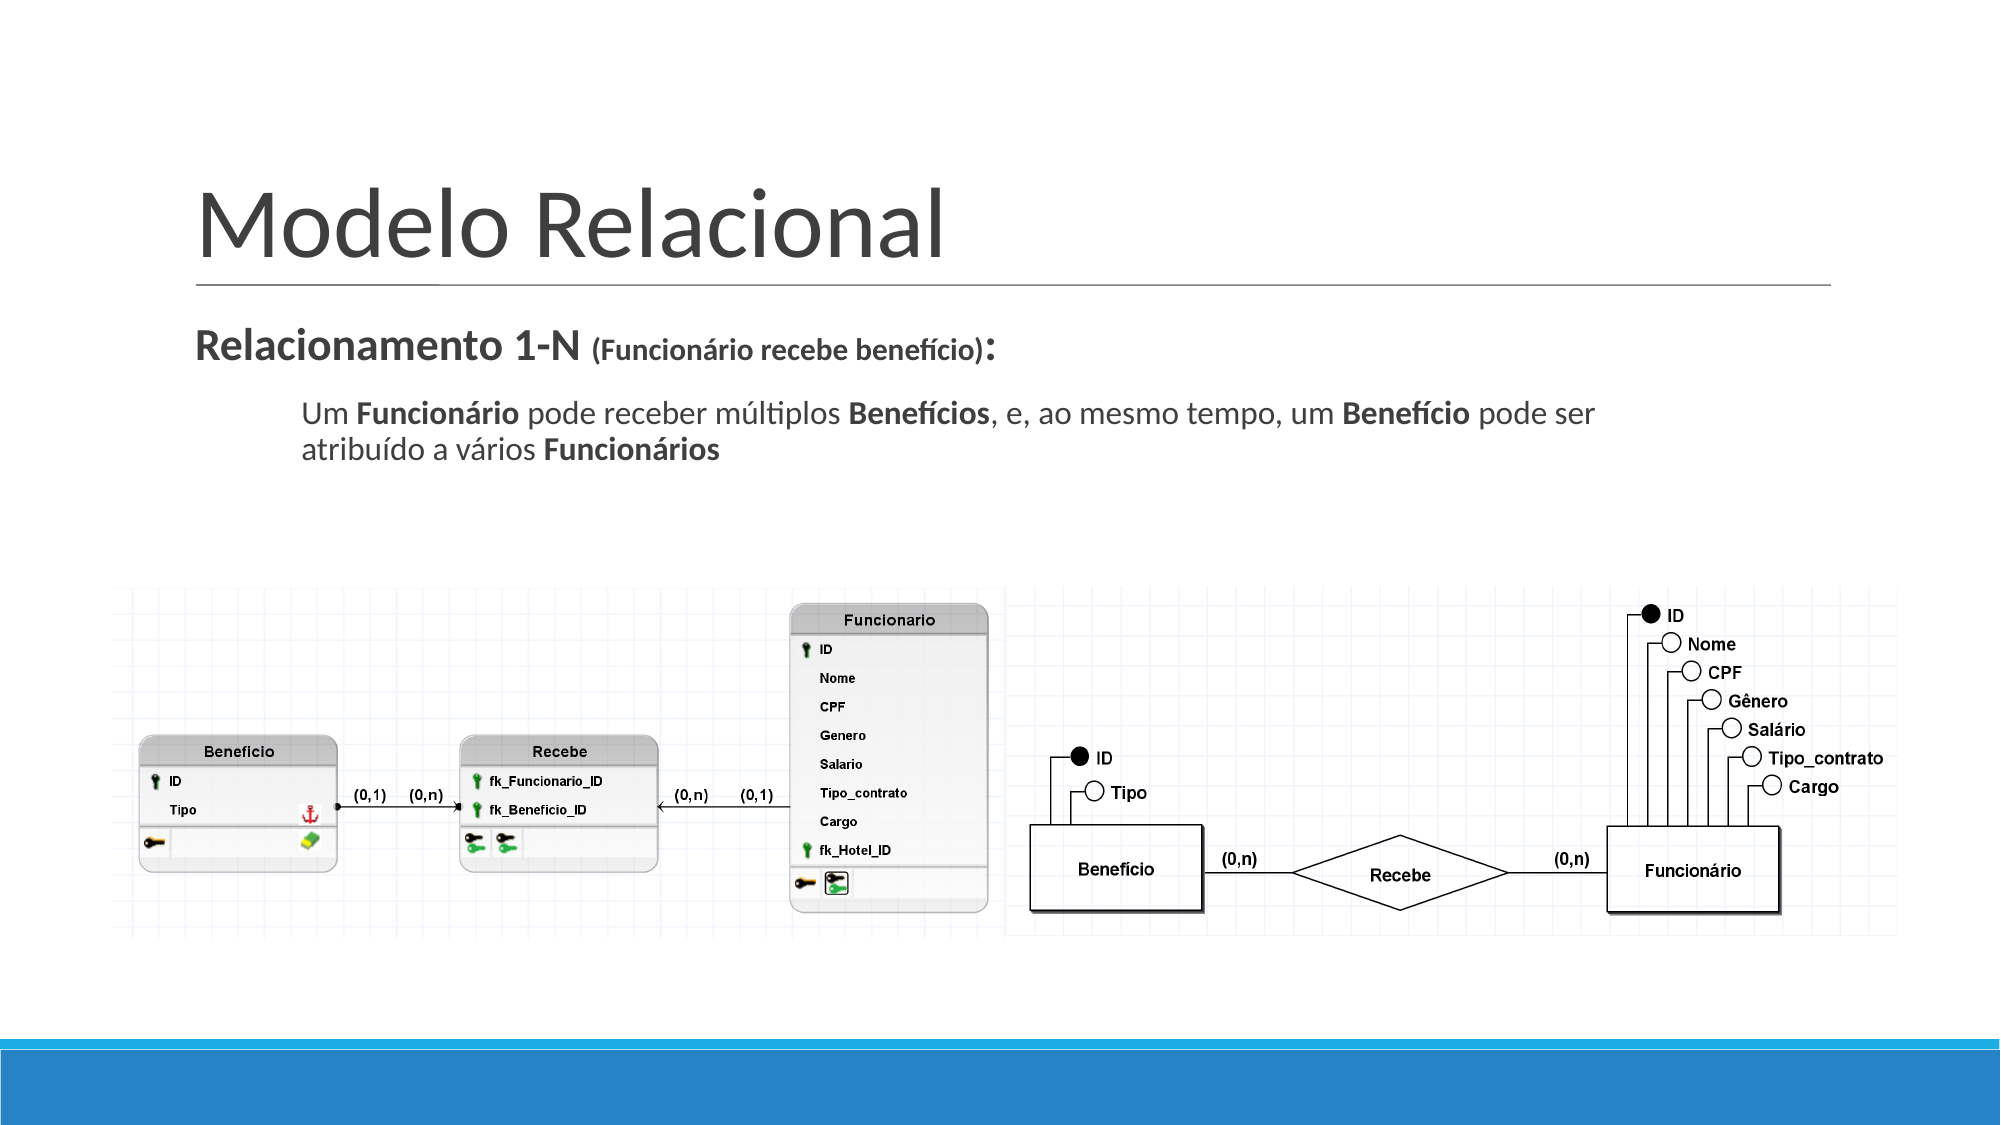

Modelo Relacional
Relacionamento 1-N (Funcionário recebe benefício):
Um Funcionário pode receber múltiplos Benefícios, e, ao mesmo tempo, um Benefício pode ser atribuído a vários Funcionários